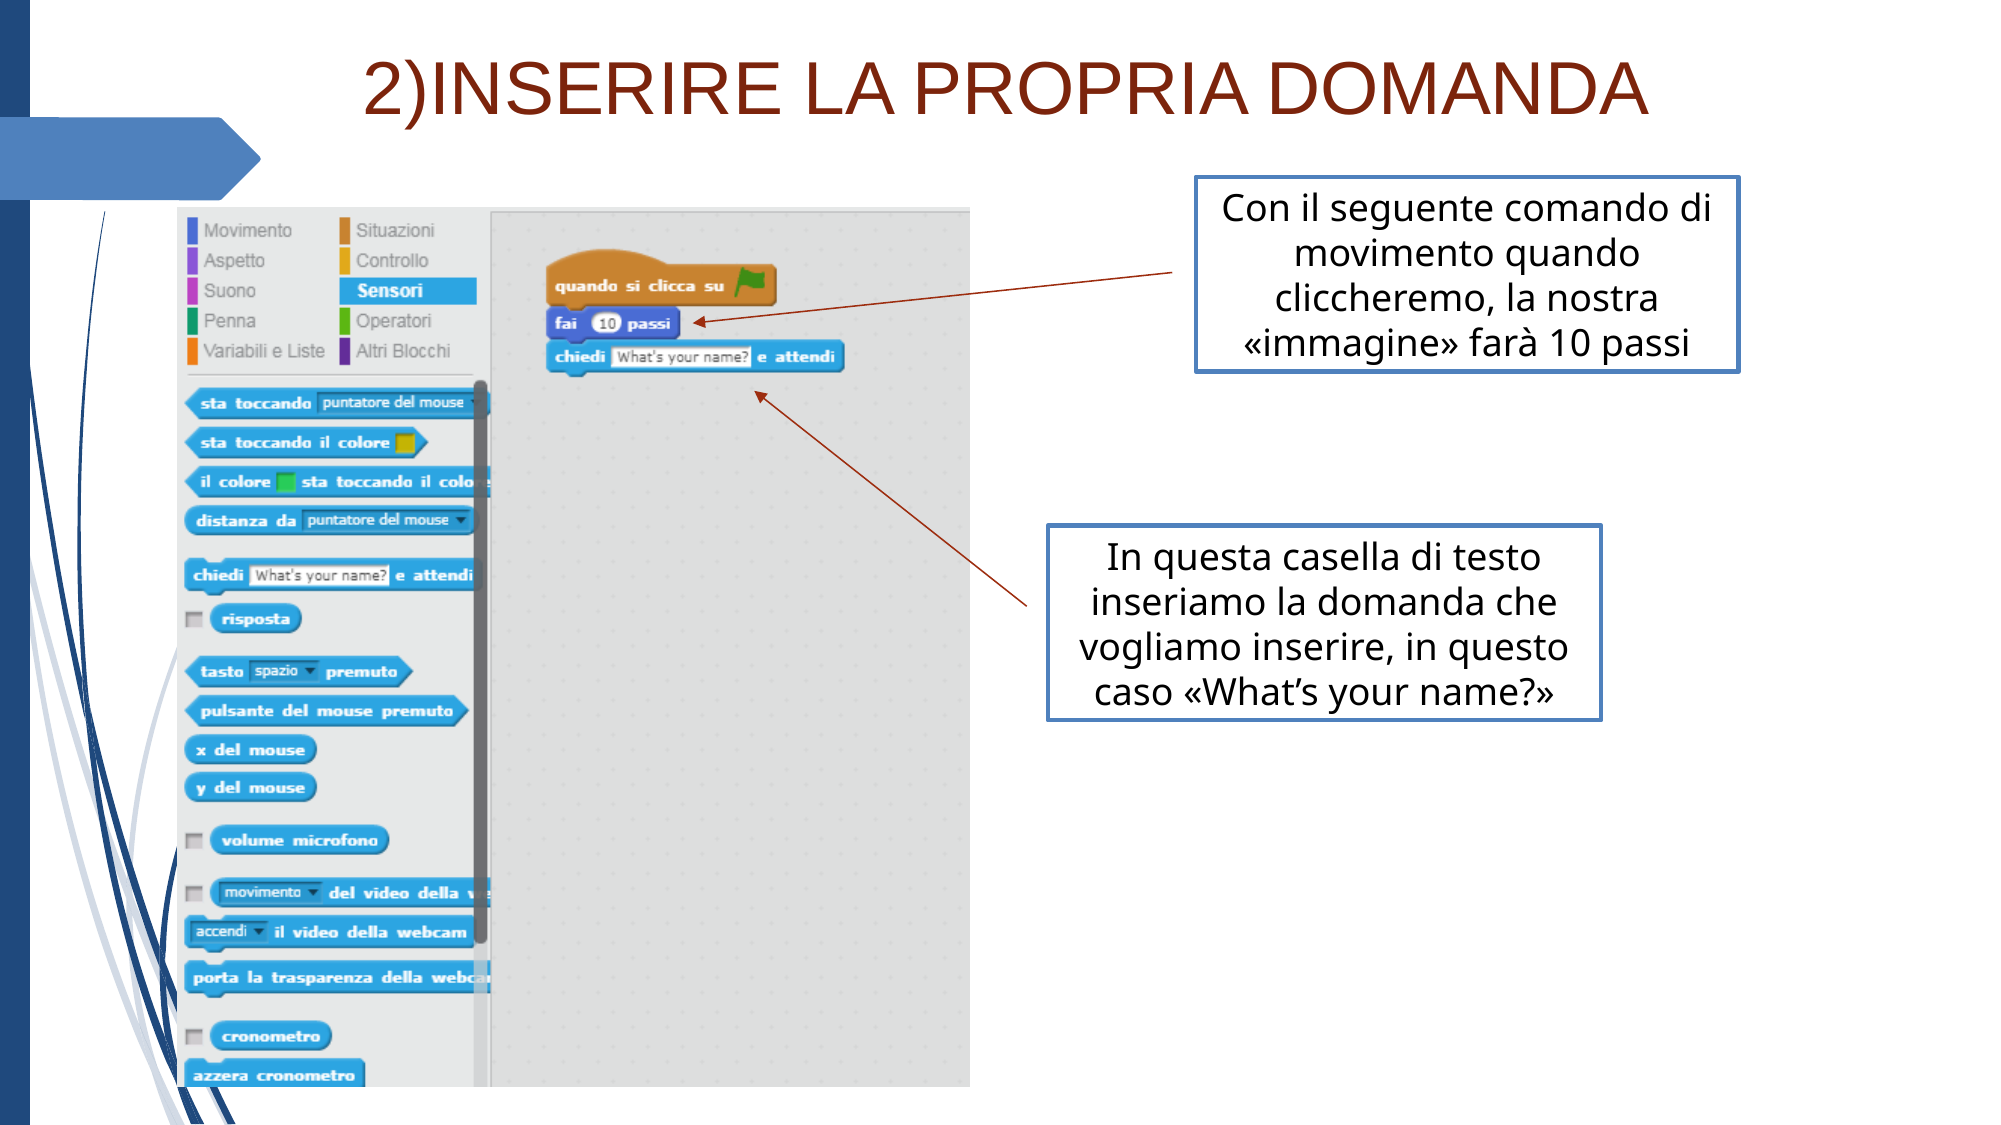

2)INSERIRE LA PROPRIA DOMANDA
Con il seguente comando di movimento quando cliccheremo, la nostra «immagine» farà 10 passi
In questa casella di testo inseriamo la domanda che vogliamo inserire, in questo caso «What’s your name?»